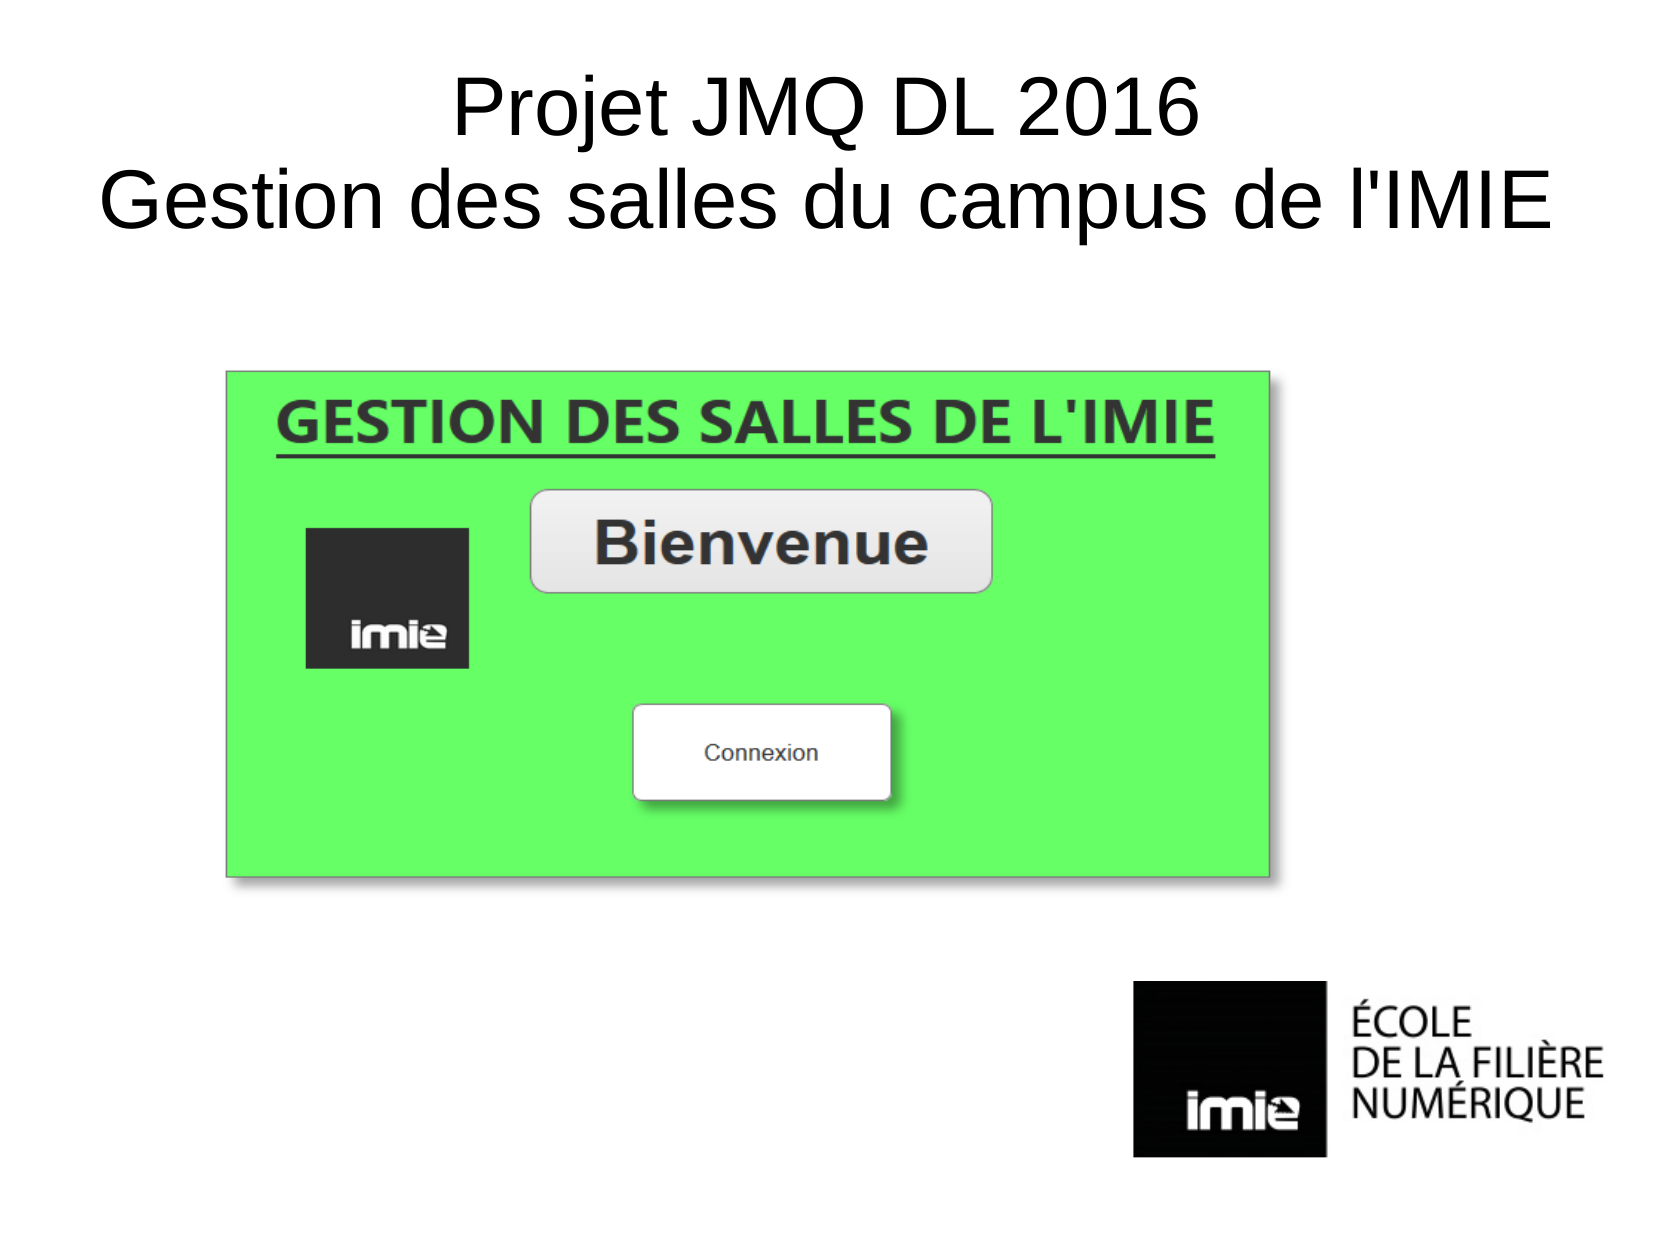

# Projet JMQ DL 2016 Gestion des salles du campus de l'IMIE